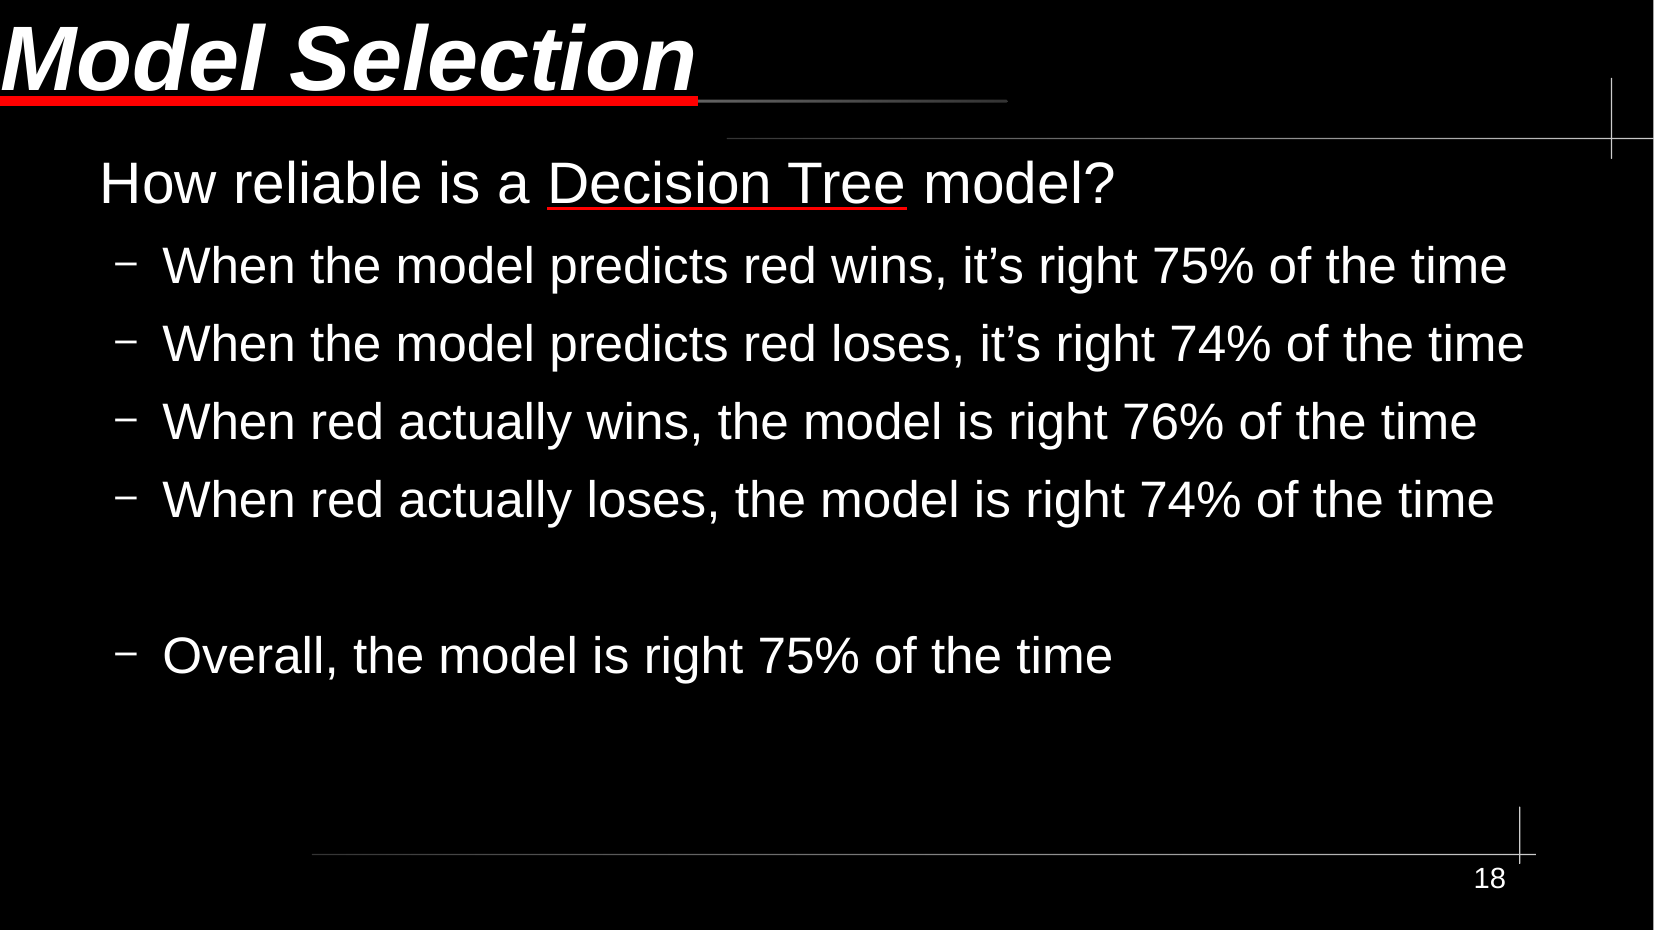

# Model Selection
How reliable is a Decision Tree model?
When the model predicts red wins, it’s right 75% of the time
When the model predicts red loses, it’s right 74% of the time
When red actually wins, the model is right 76% of the time
When red actually loses, the model is right 74% of the time
Overall, the model is right 75% of the time
18